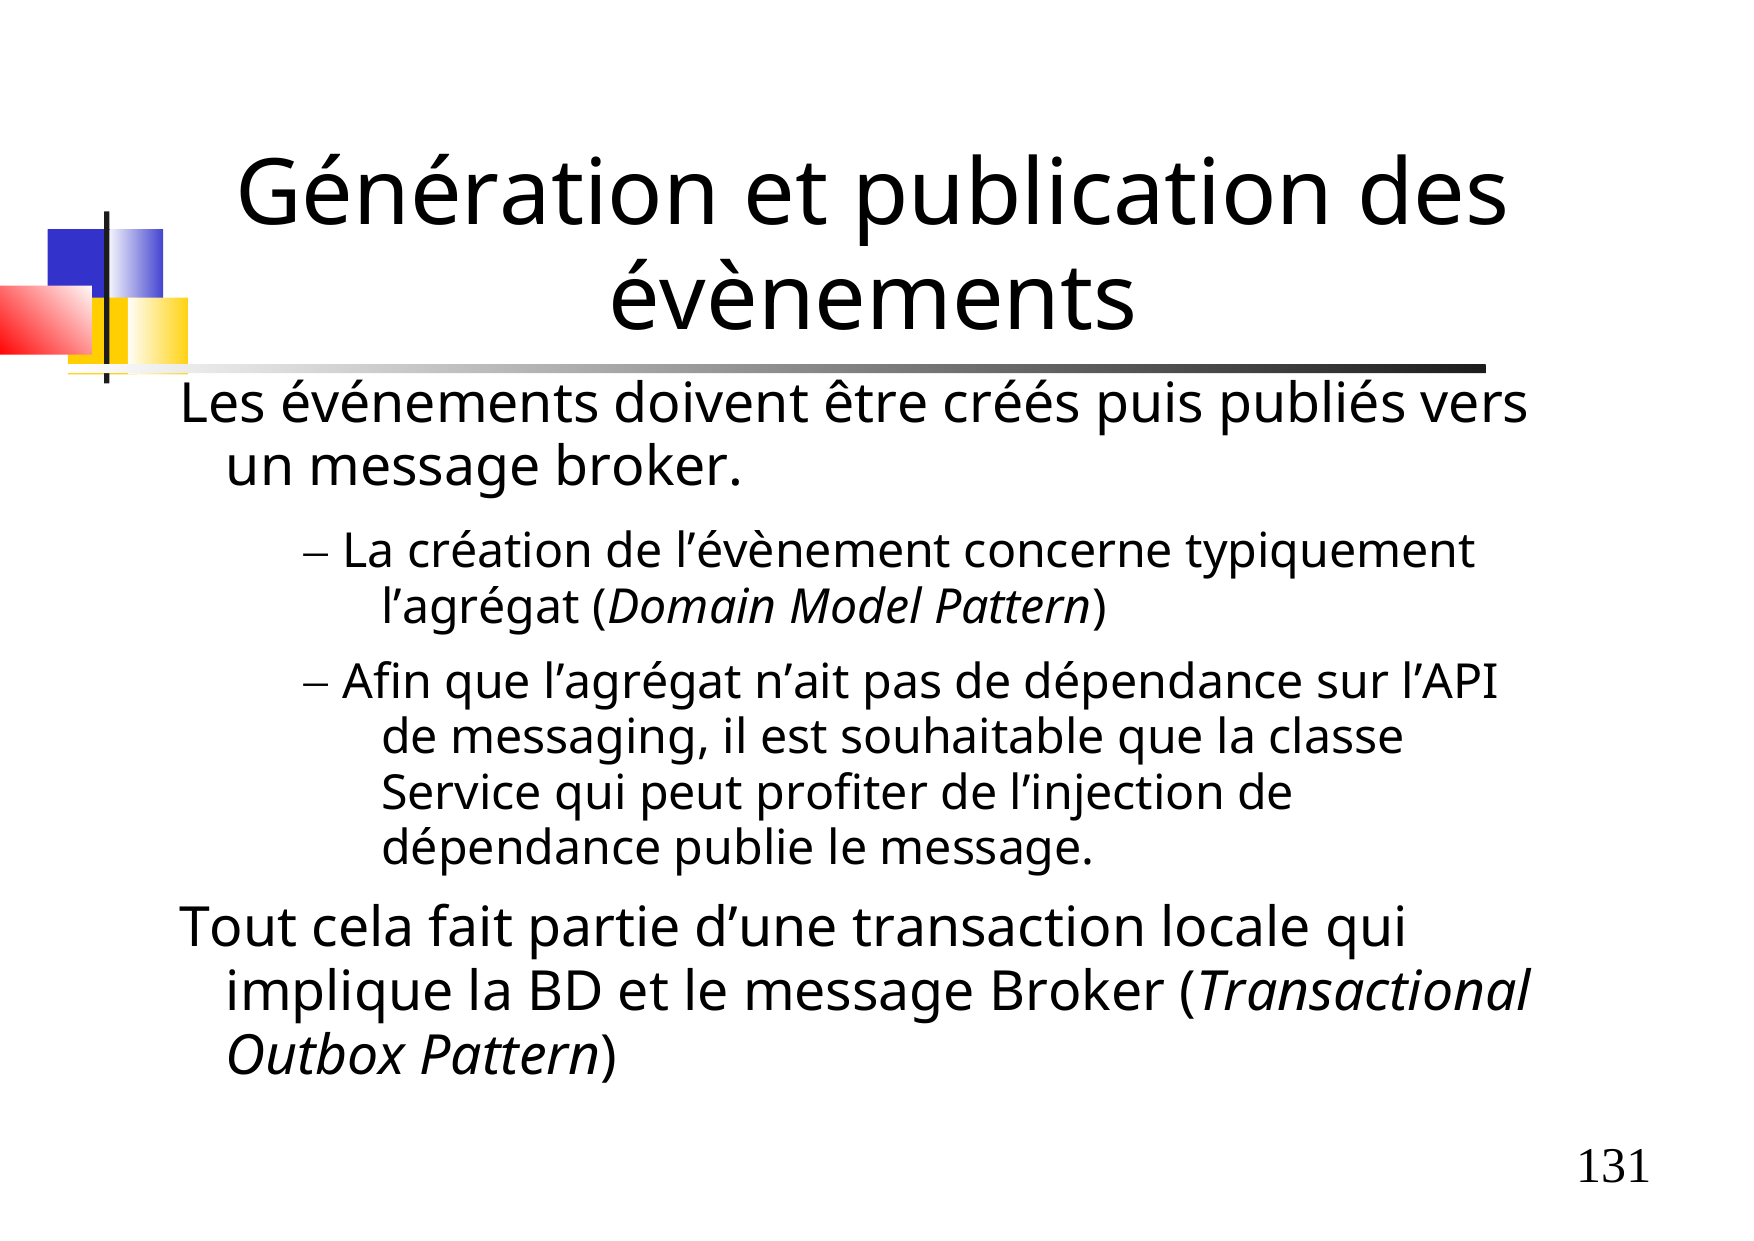

# Génération et publication des évènements
Les événements doivent être créés puis publiés vers un message broker.
La création de l’évènement concerne typiquement l’agrégat (Domain Model Pattern)
Afin que l’agrégat n’ait pas de dépendance sur l’API de messaging, il est souhaitable que la classe Service qui peut profiter de l’injection de dépendance publie le message.
Tout cela fait partie d’une transaction locale qui implique la BD et le message Broker (Transactional Outbox Pattern)